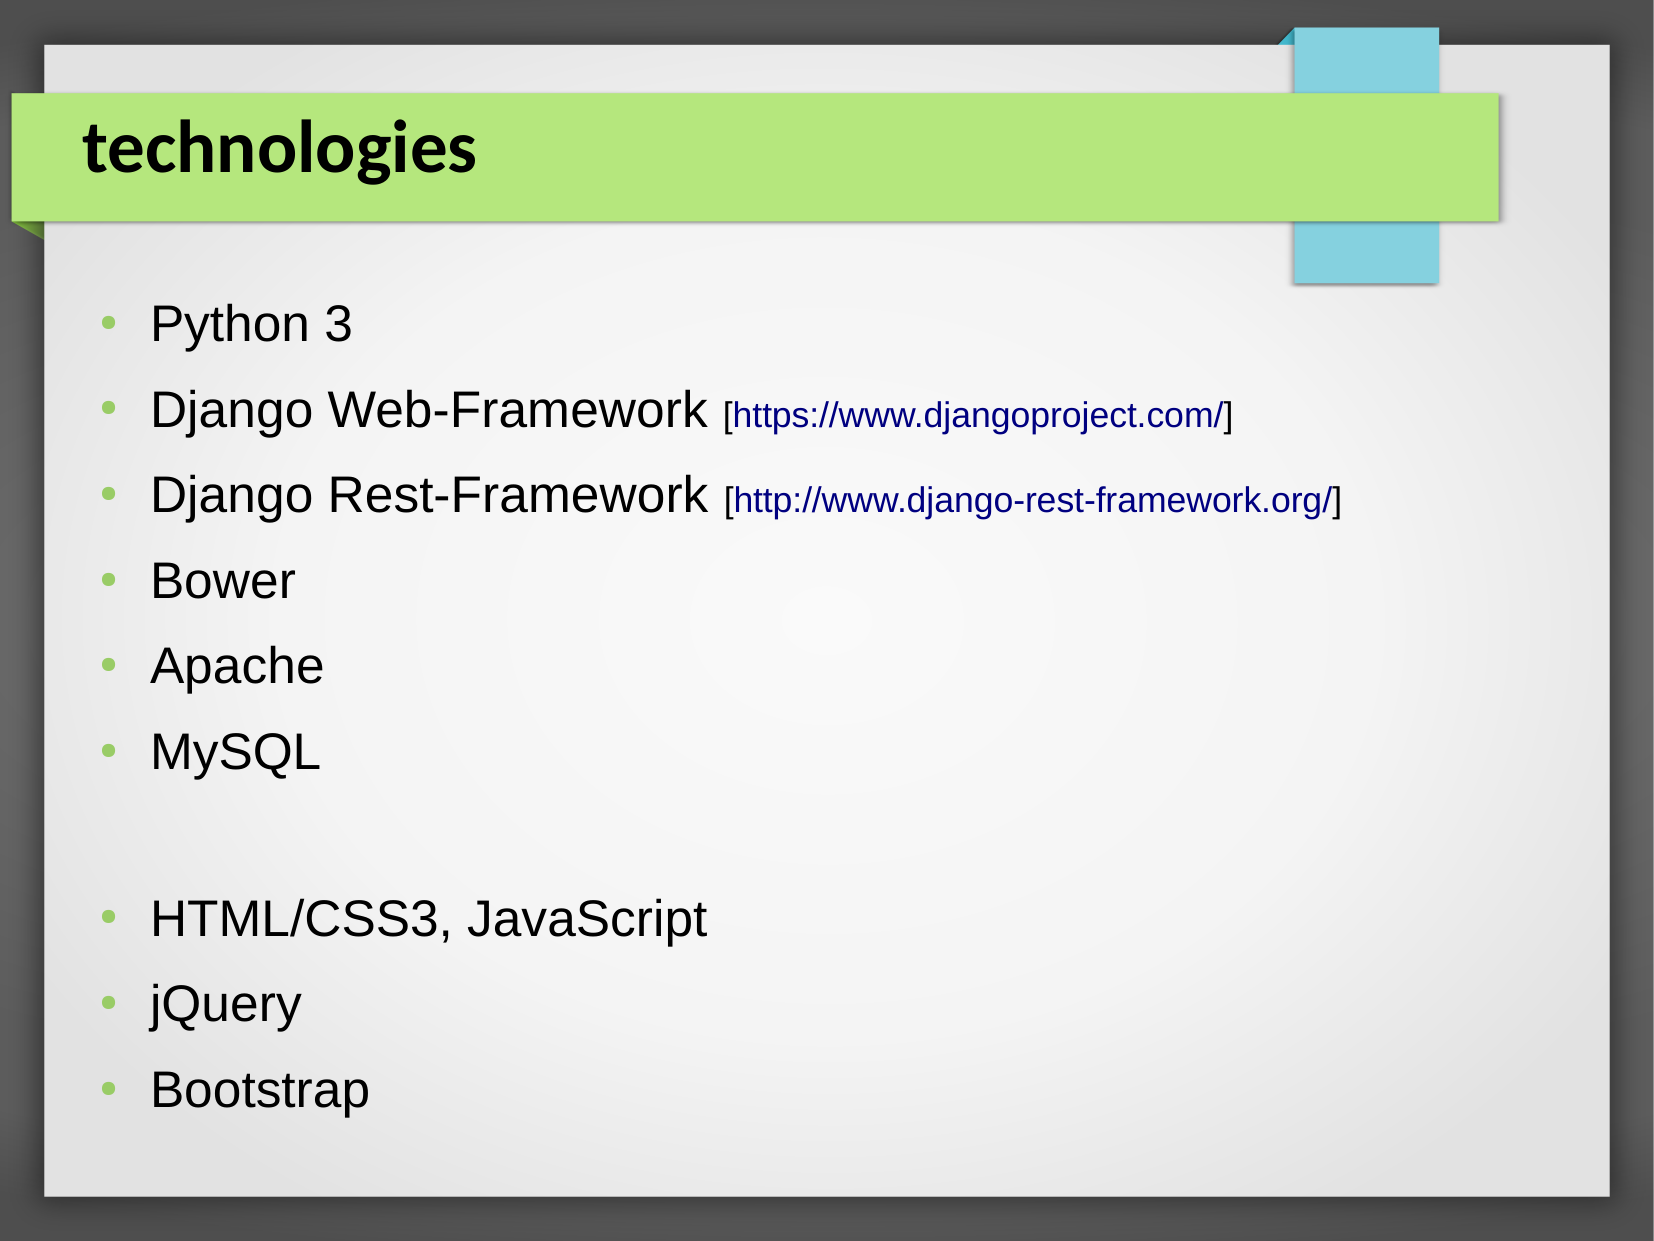

# technologies
Python 3
Django Web-Framework [https://www.djangoproject.com/]
Django Rest-Framework [http://www.django-rest-framework.org/]
Bower
Apache
MySQL
HTML/CSS3, JavaScript
jQuery
Bootstrap